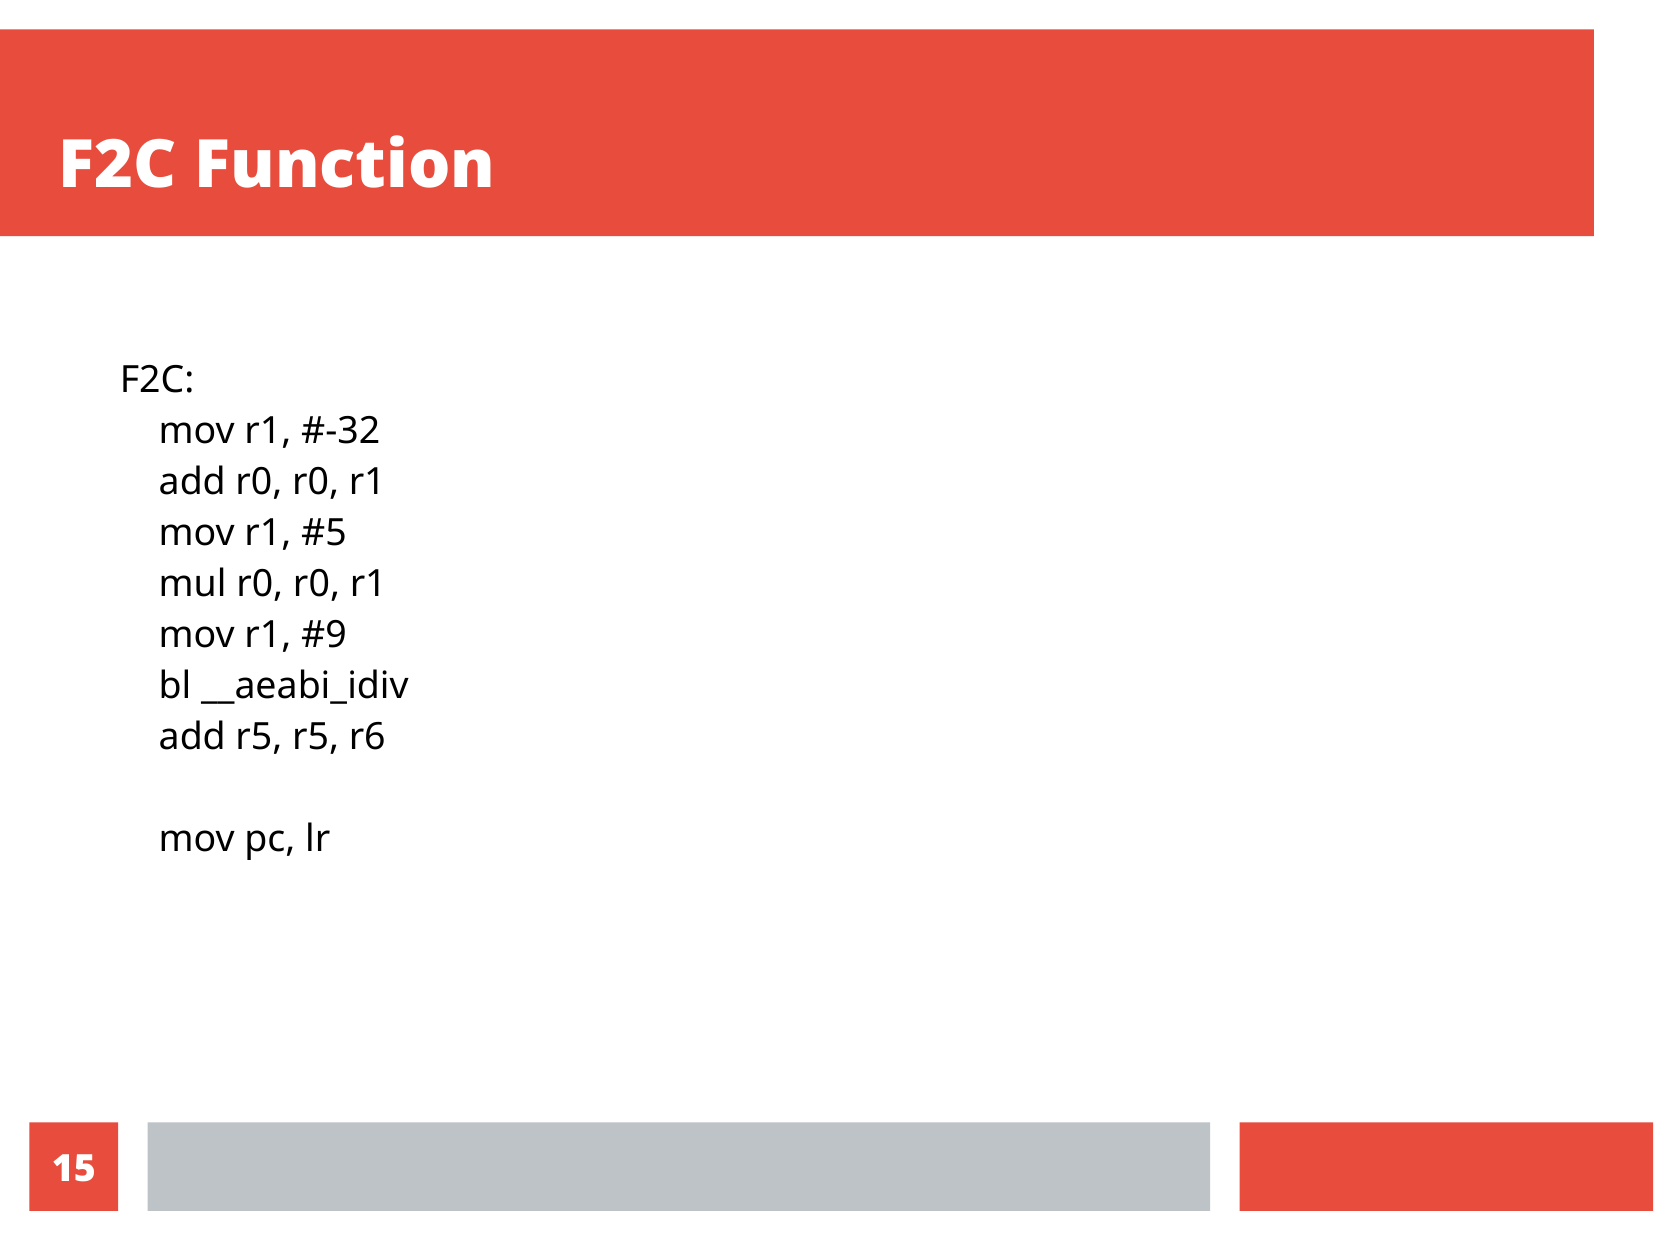

# F2C Function
F2C:
 mov r1, #-32
 add r0, r0, r1
 mov r1, #5
 mul r0, r0, r1
 mov r1, #9
 bl __aeabi_idiv
 add r5, r5, r6
 mov pc, lr
15